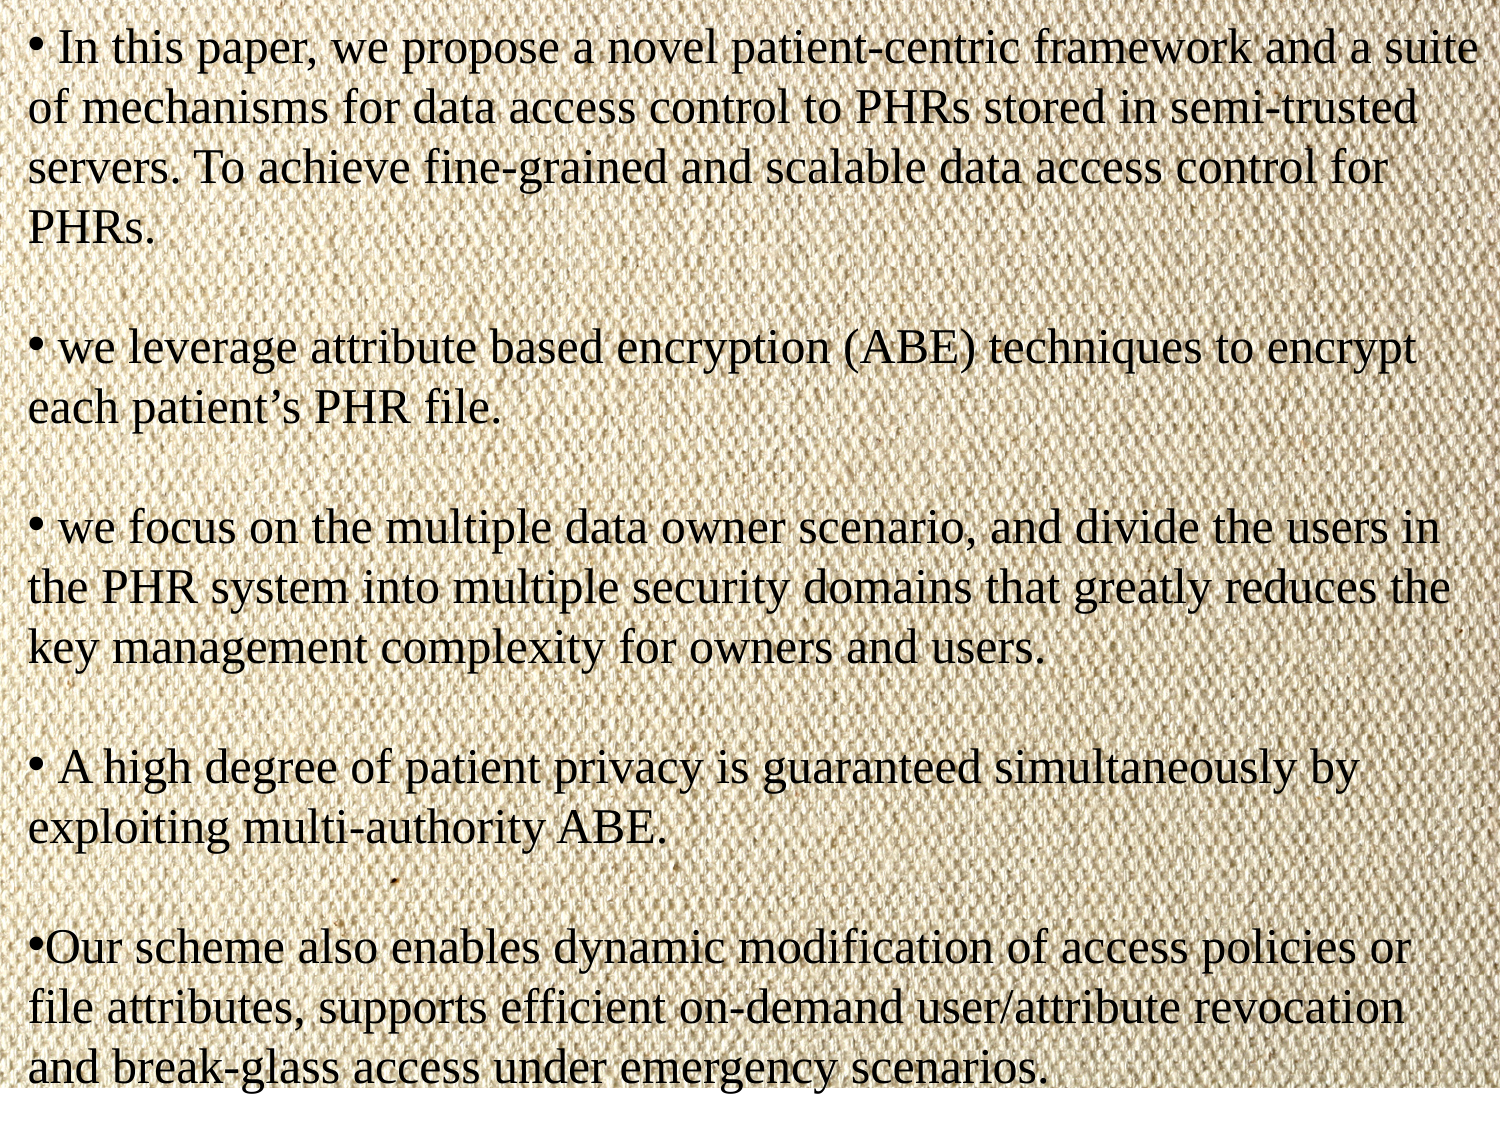

In this paper, we propose a novel patient-centric framework and a suite of mechanisms for data access control to PHRs stored in semi-trusted servers. To achieve fine-grained and scalable data access control for PHRs.
 we leverage attribute based encryption (ABE) techniques to encrypt each patient’s PHR file.
 we focus on the multiple data owner scenario, and divide the users in the PHR system into multiple security domains that greatly reduces the key management complexity for owners and users.
 A high degree of patient privacy is guaranteed simultaneously by exploiting multi-authority ABE.
Our scheme also enables dynamic modification of access policies or file attributes, supports efficient on-demand user/attribute revocation and break-glass access under emergency scenarios.